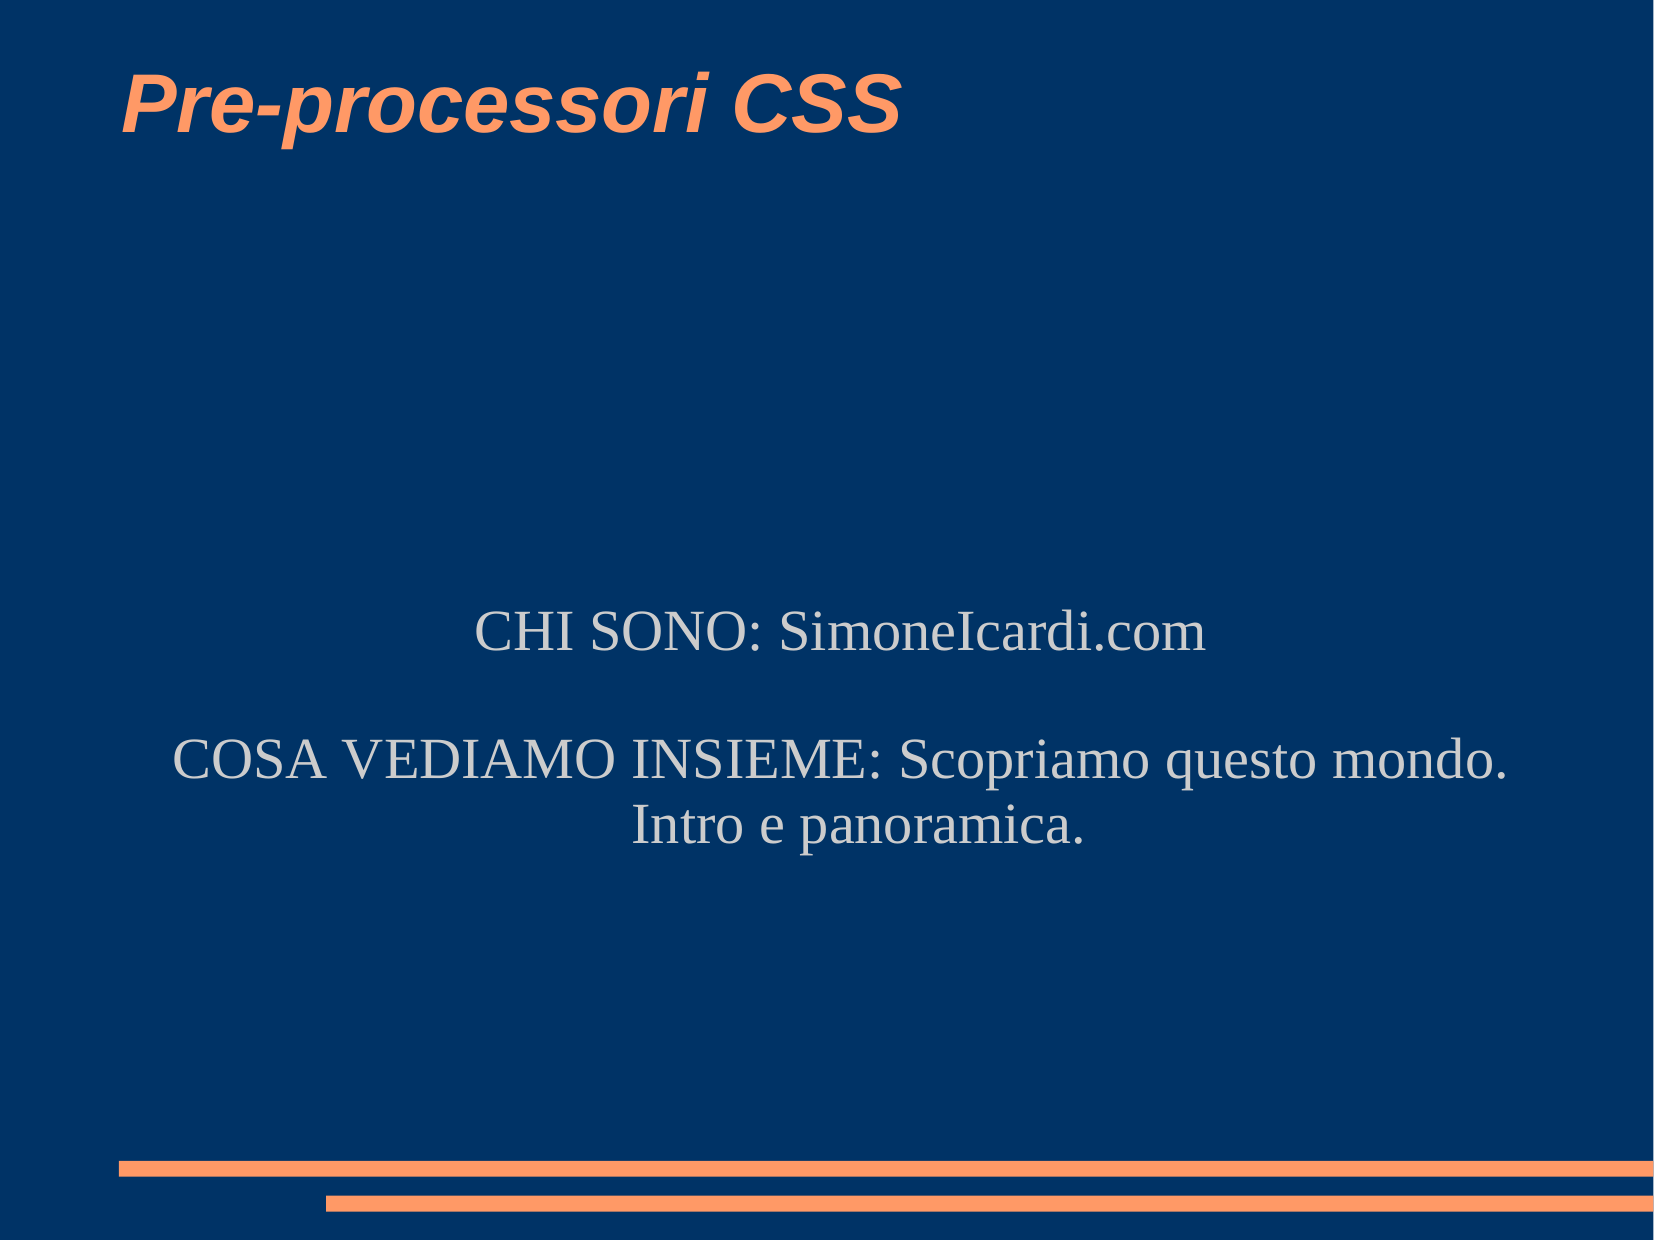

# Pre-processori CSS
CHI SONO: SimoneIcardi.com
COSA VEDIAMO INSIEME: Scopriamo questo mondo. Intro e panoramica.